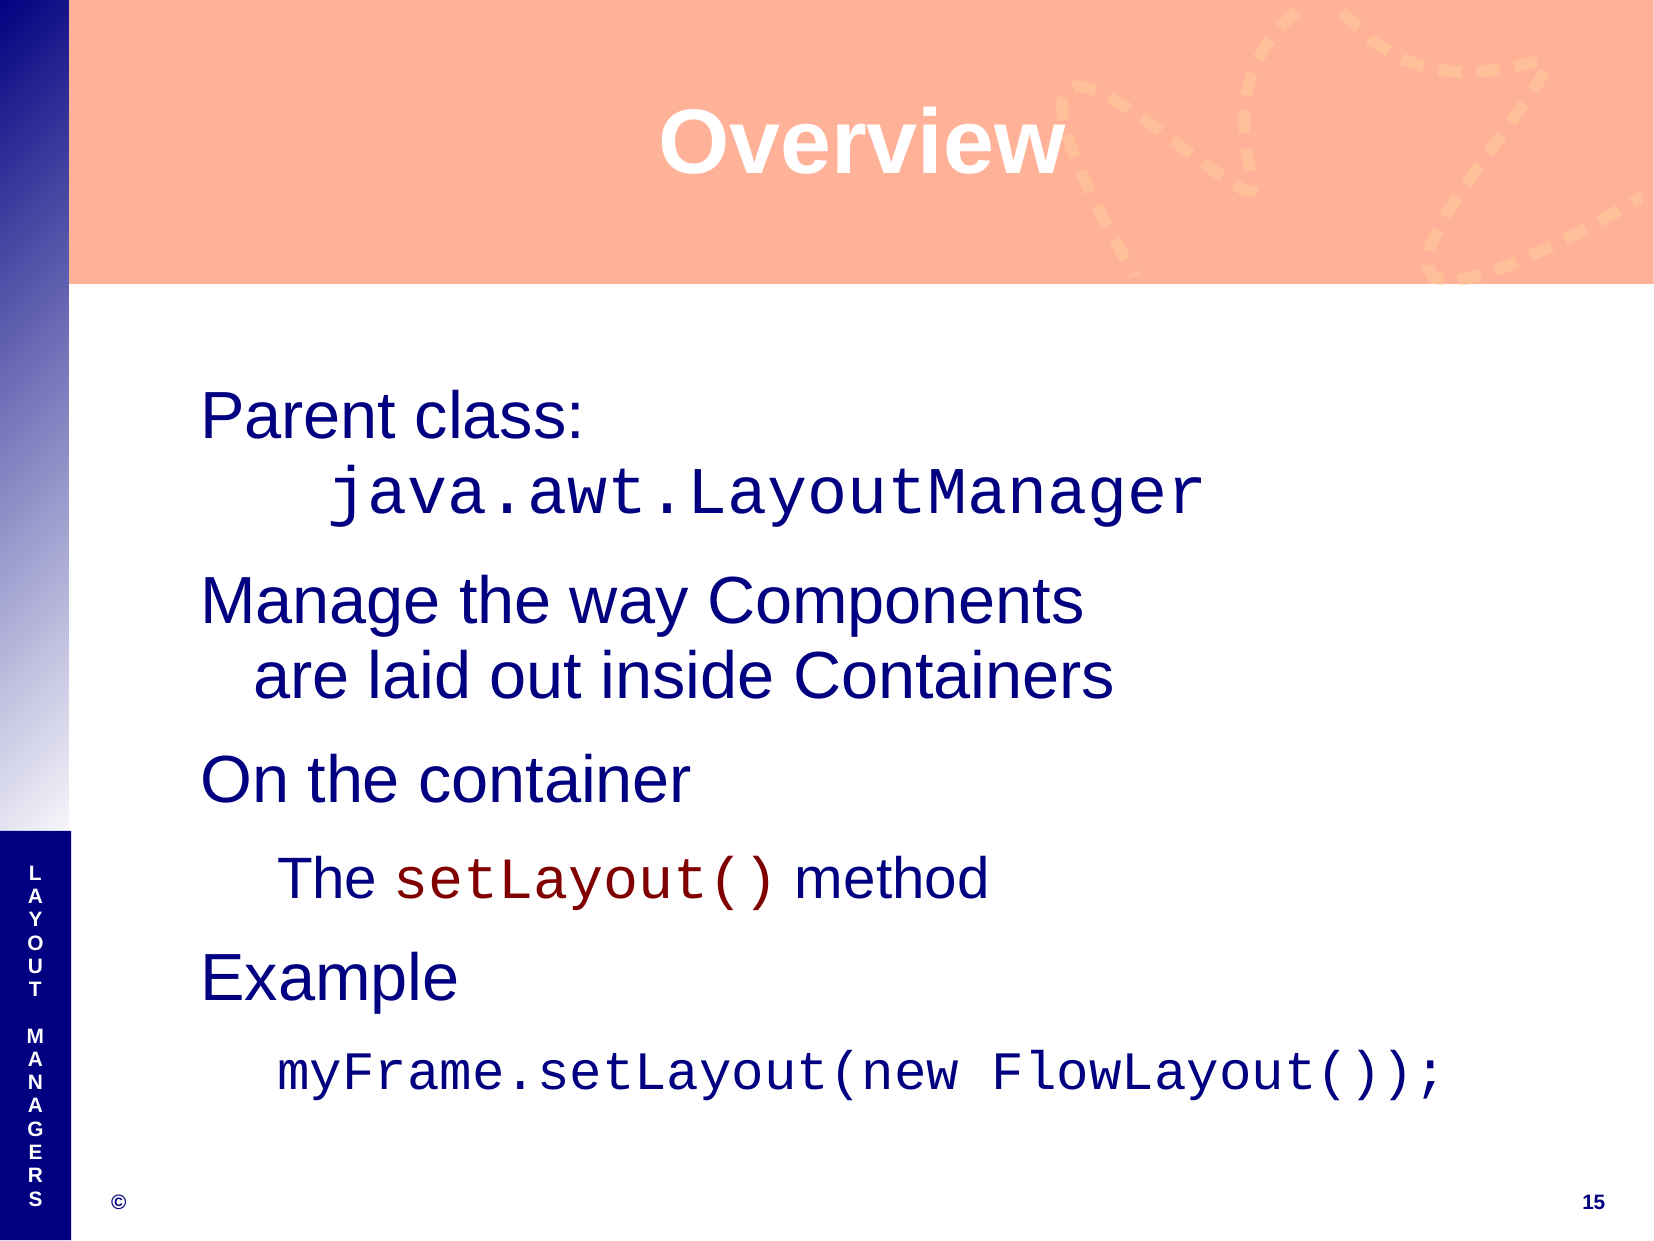

Overview
# Parent class: java.awt.LayoutManager
Manage the way Components
are laid out inside Containers
On the container
The setLayout() method
Example
myFrame.setLayout(new FlowLayout());
L
A
Y
O
U
T
M
A
N
A
G
E
R
S